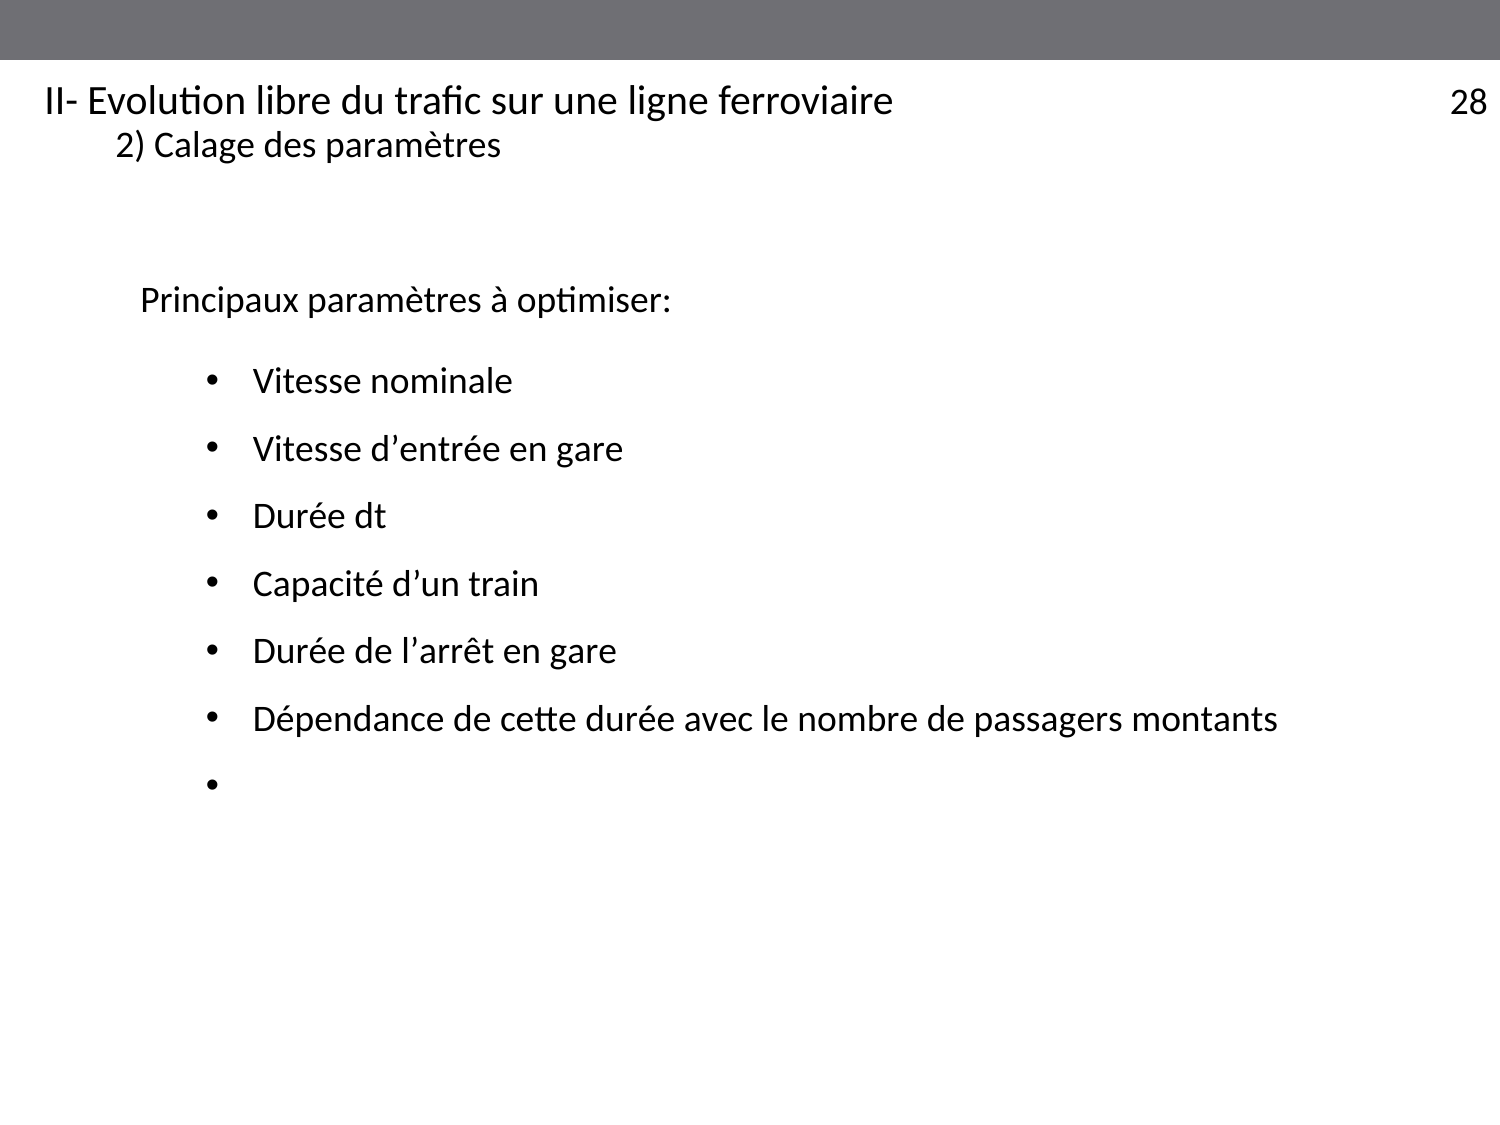

II- Evolution libre du trafic sur une ligne ferroviaire
28
2) Calage des paramètres
Principaux paramètres à optimiser:
Vitesse nominale
Vitesse d’entrée en gare
Durée dt
Capacité d’un train
Durée de l’arrêt en gare
Dépendance de cette durée avec le nombre de passagers montants